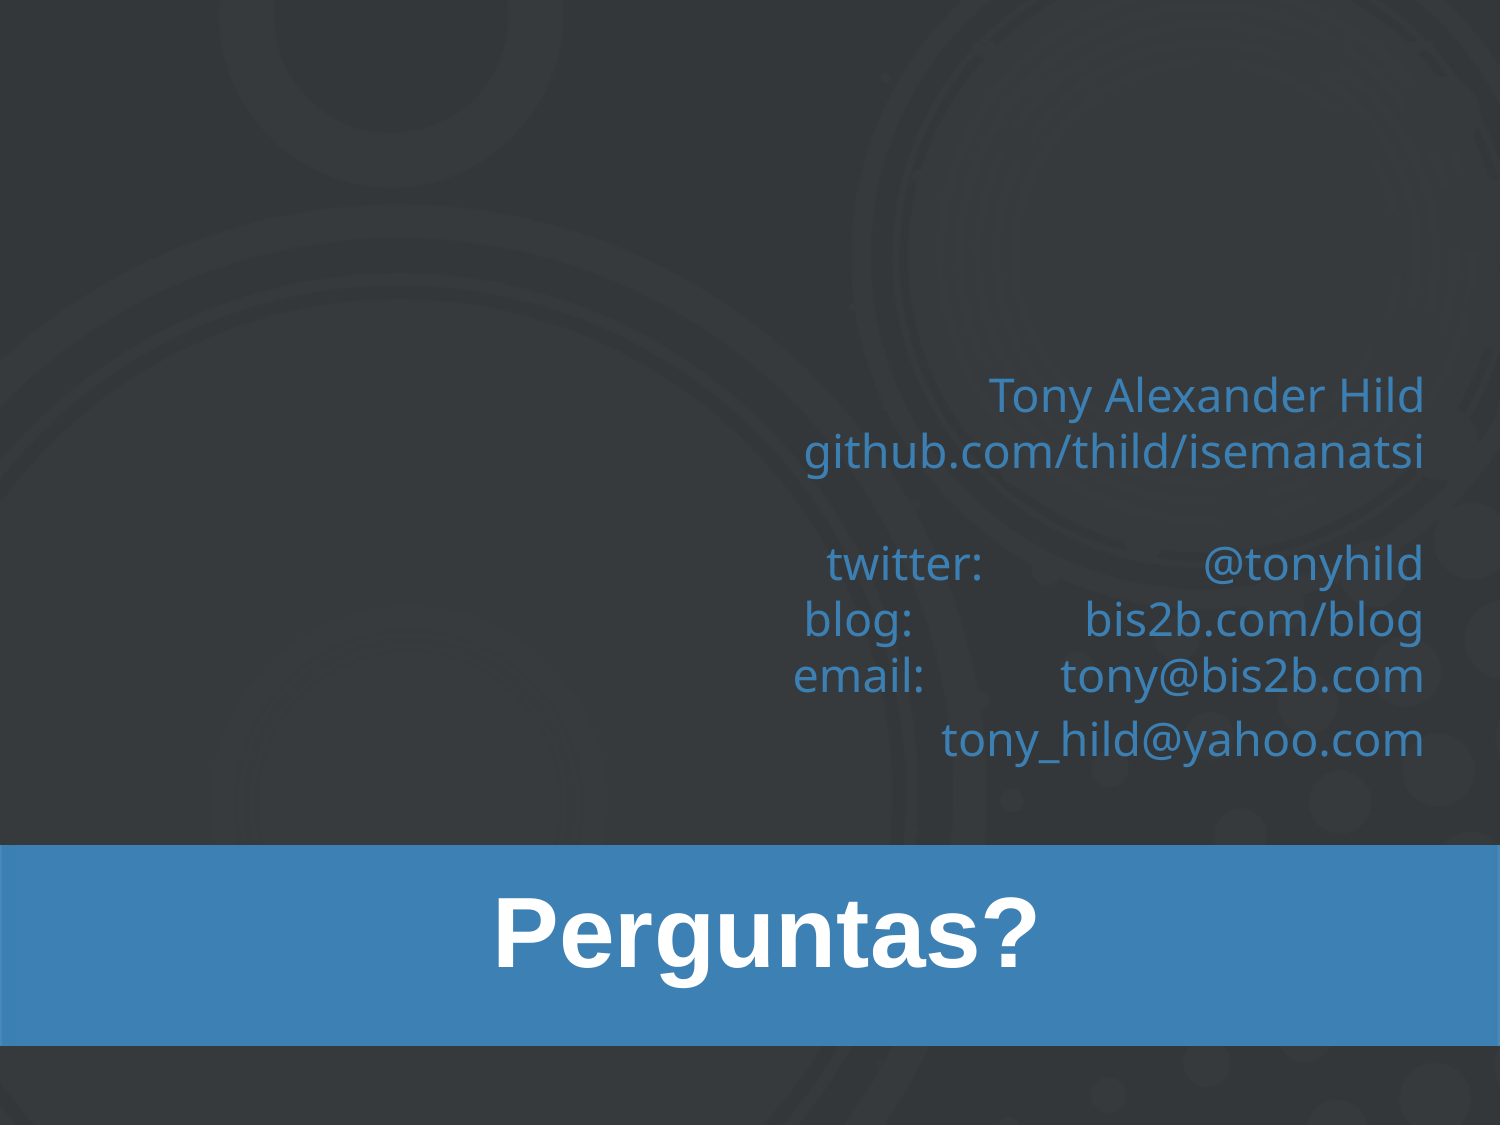

# Tony Alexander Hild github.com/thild/isemanatsi twitter: @tonyhild blog: bis2b.com/blog email: tony@bis2b.com tony_hild@yahoo.com
Perguntas?